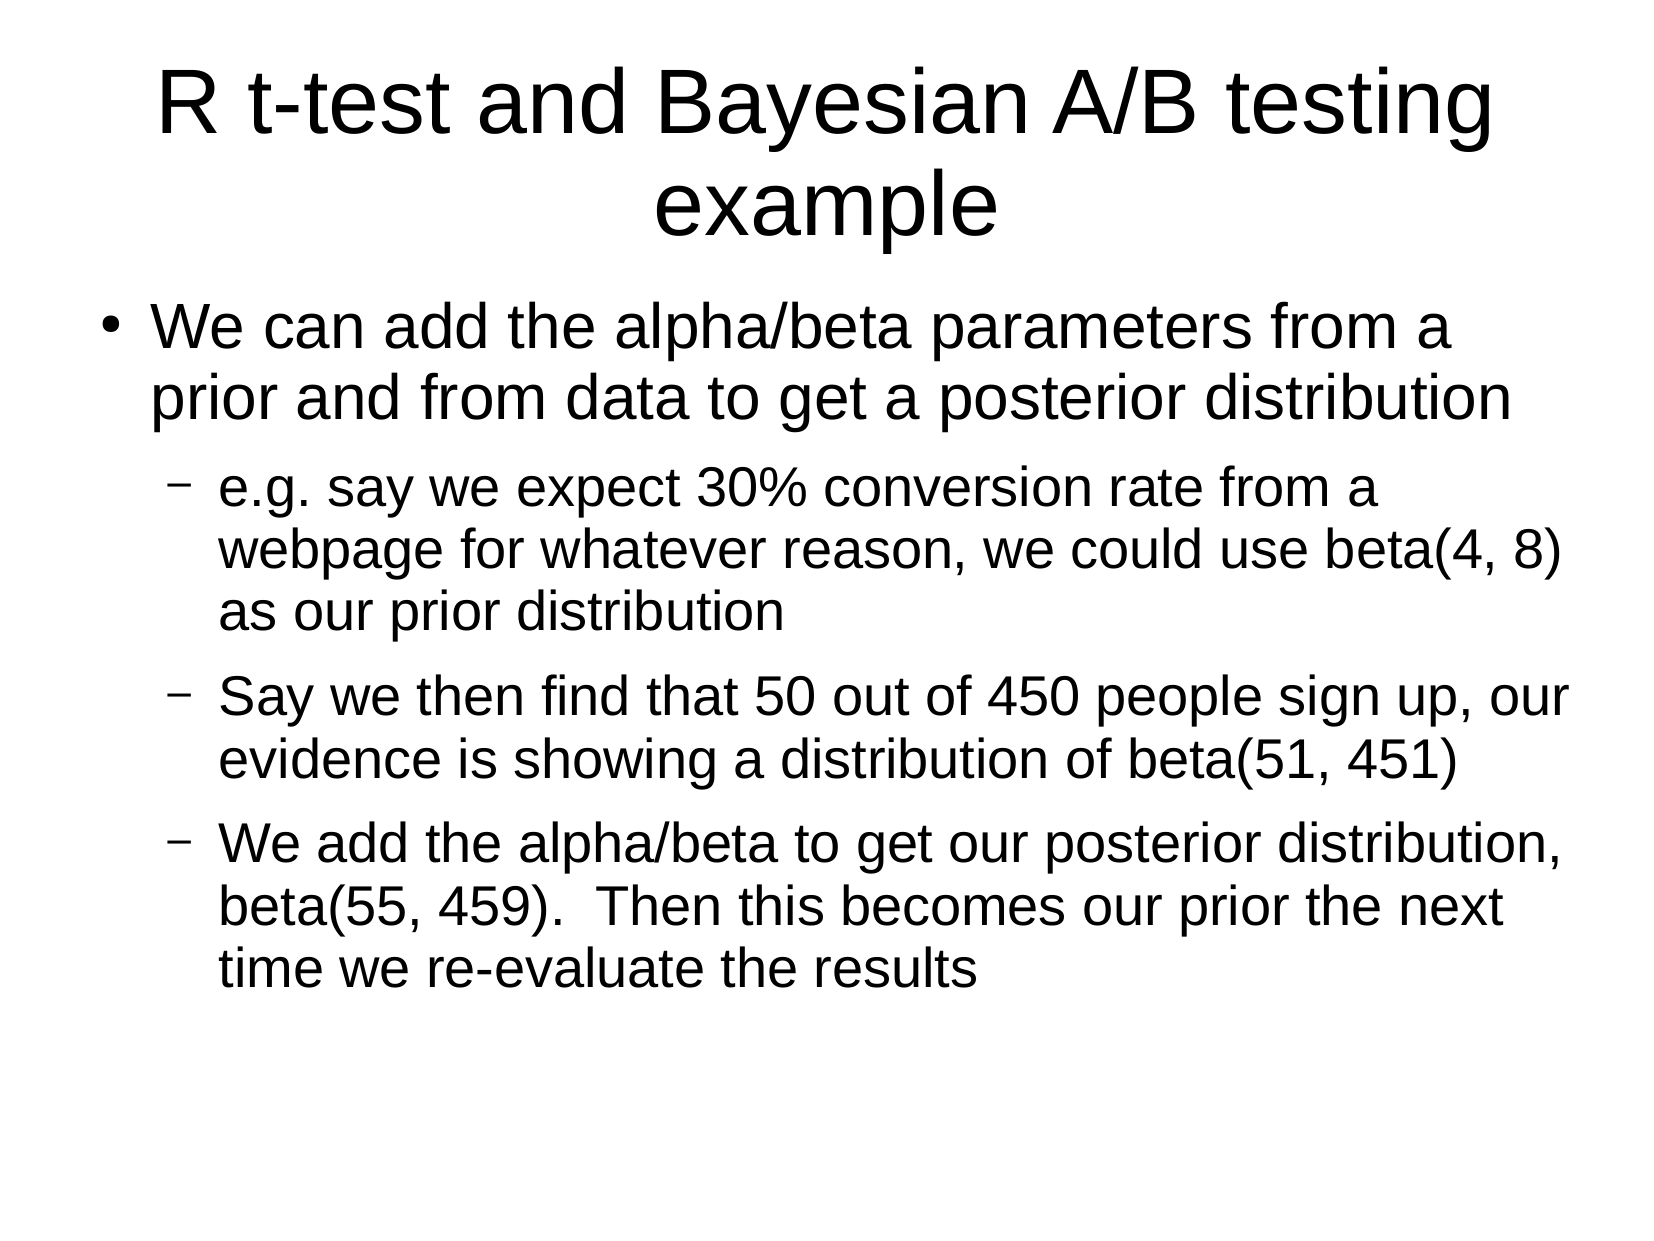

# R t-test and Bayesian A/B testing example
We can add the alpha/beta parameters from a prior and from data to get a posterior distribution
e.g. say we expect 30% conversion rate from a webpage for whatever reason, we could use beta(4, 8) as our prior distribution
Say we then find that 50 out of 450 people sign up, our evidence is showing a distribution of beta(51, 451)
We add the alpha/beta to get our posterior distribution, beta(55, 459). Then this becomes our prior the next time we re-evaluate the results